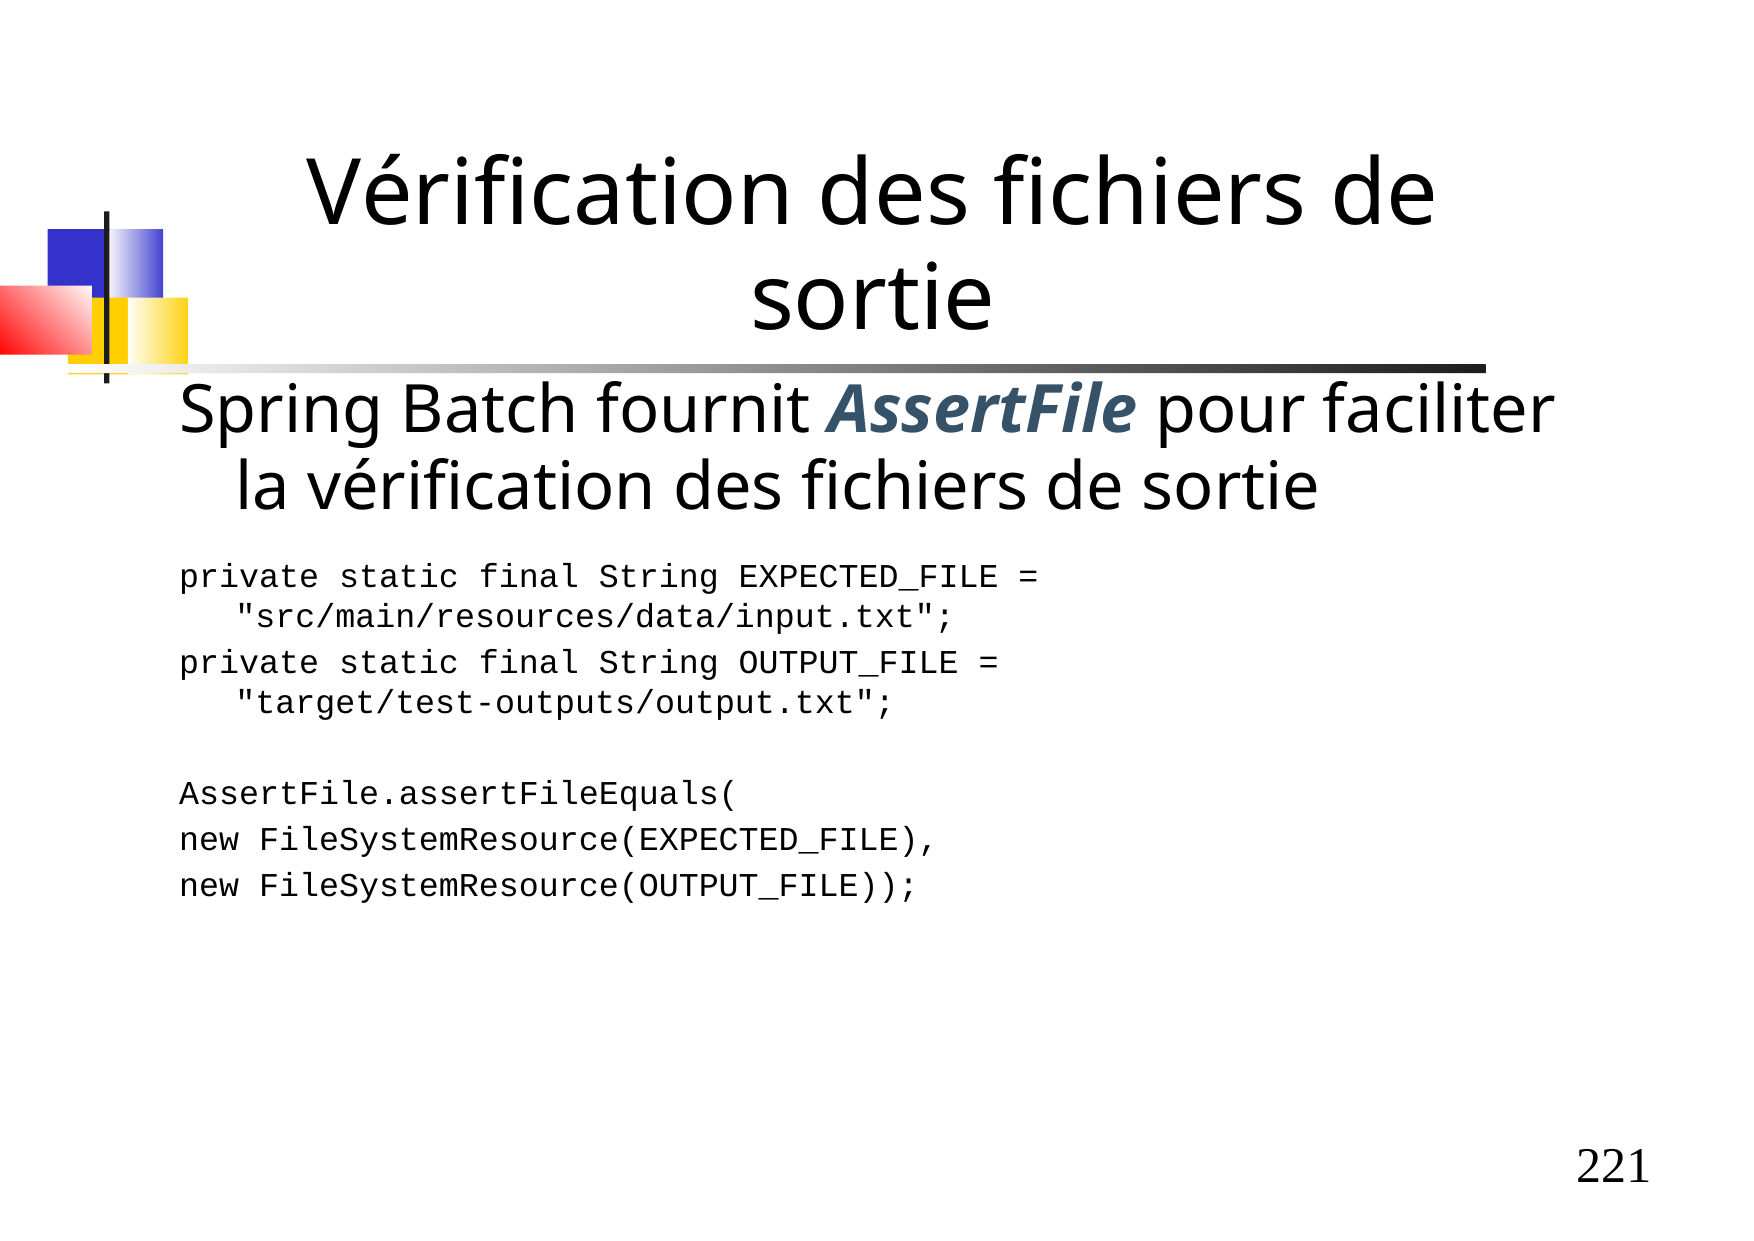

# Vérification des fichiers de sortie
Spring Batch fournit AssertFile pour faciliter la vérification des fichiers de sortie
private static final String EXPECTED_FILE =
"src/main/resources/data/input.txt";
private static final String OUTPUT_FILE =
"target/test-outputs/output.txt";
AssertFile.assertFileEquals(
new FileSystemResource(EXPECTED_FILE),
new FileSystemResource(OUTPUT_FILE));